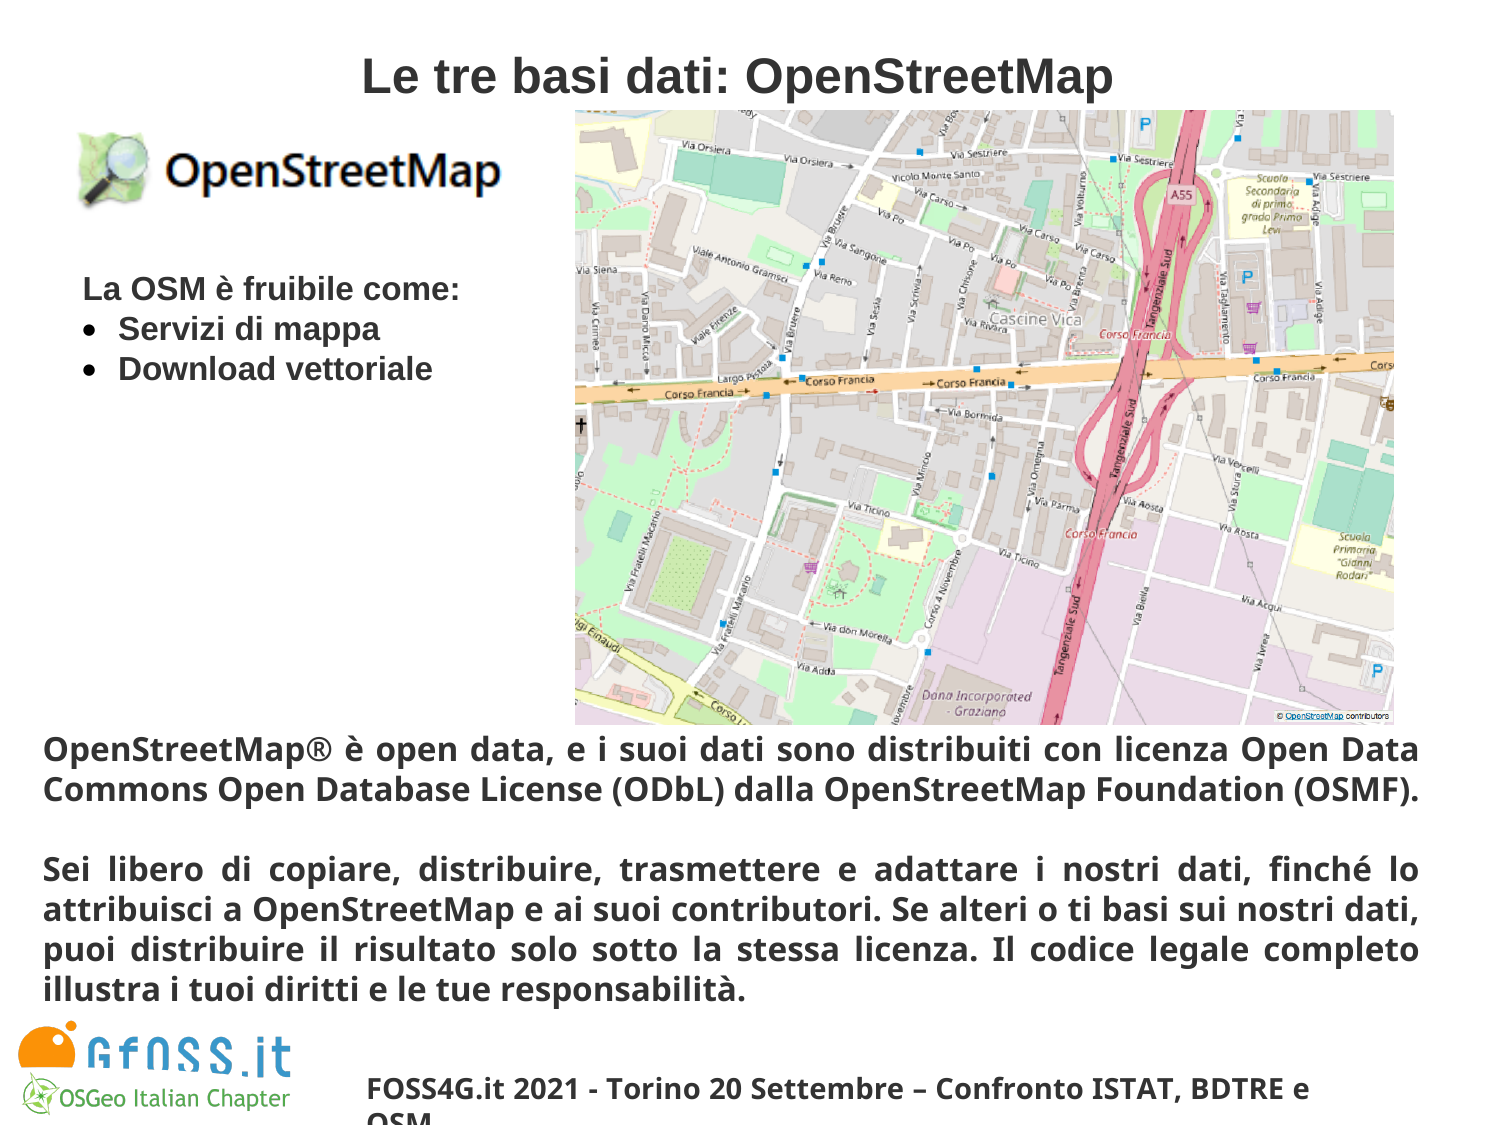

Le tre basi dati: OpenStreetMap
La OSM è fruibile come:
Servizi di mappa
Download vettoriale
OpenStreetMap® è open data, e i suoi dati sono distribuiti con licenza Open Data Commons Open Database License (ODbL) dalla OpenStreetMap Foundation (OSMF).
Sei libero di copiare, distribuire, trasmettere e adattare i nostri dati, finché lo attribuisci a OpenStreetMap e ai suoi contributori. Se alteri o ti basi sui nostri dati, puoi distribuire il risultato solo sotto la stessa licenza. Il codice legale completo illustra i tuoi diritti e le tue responsabilità.